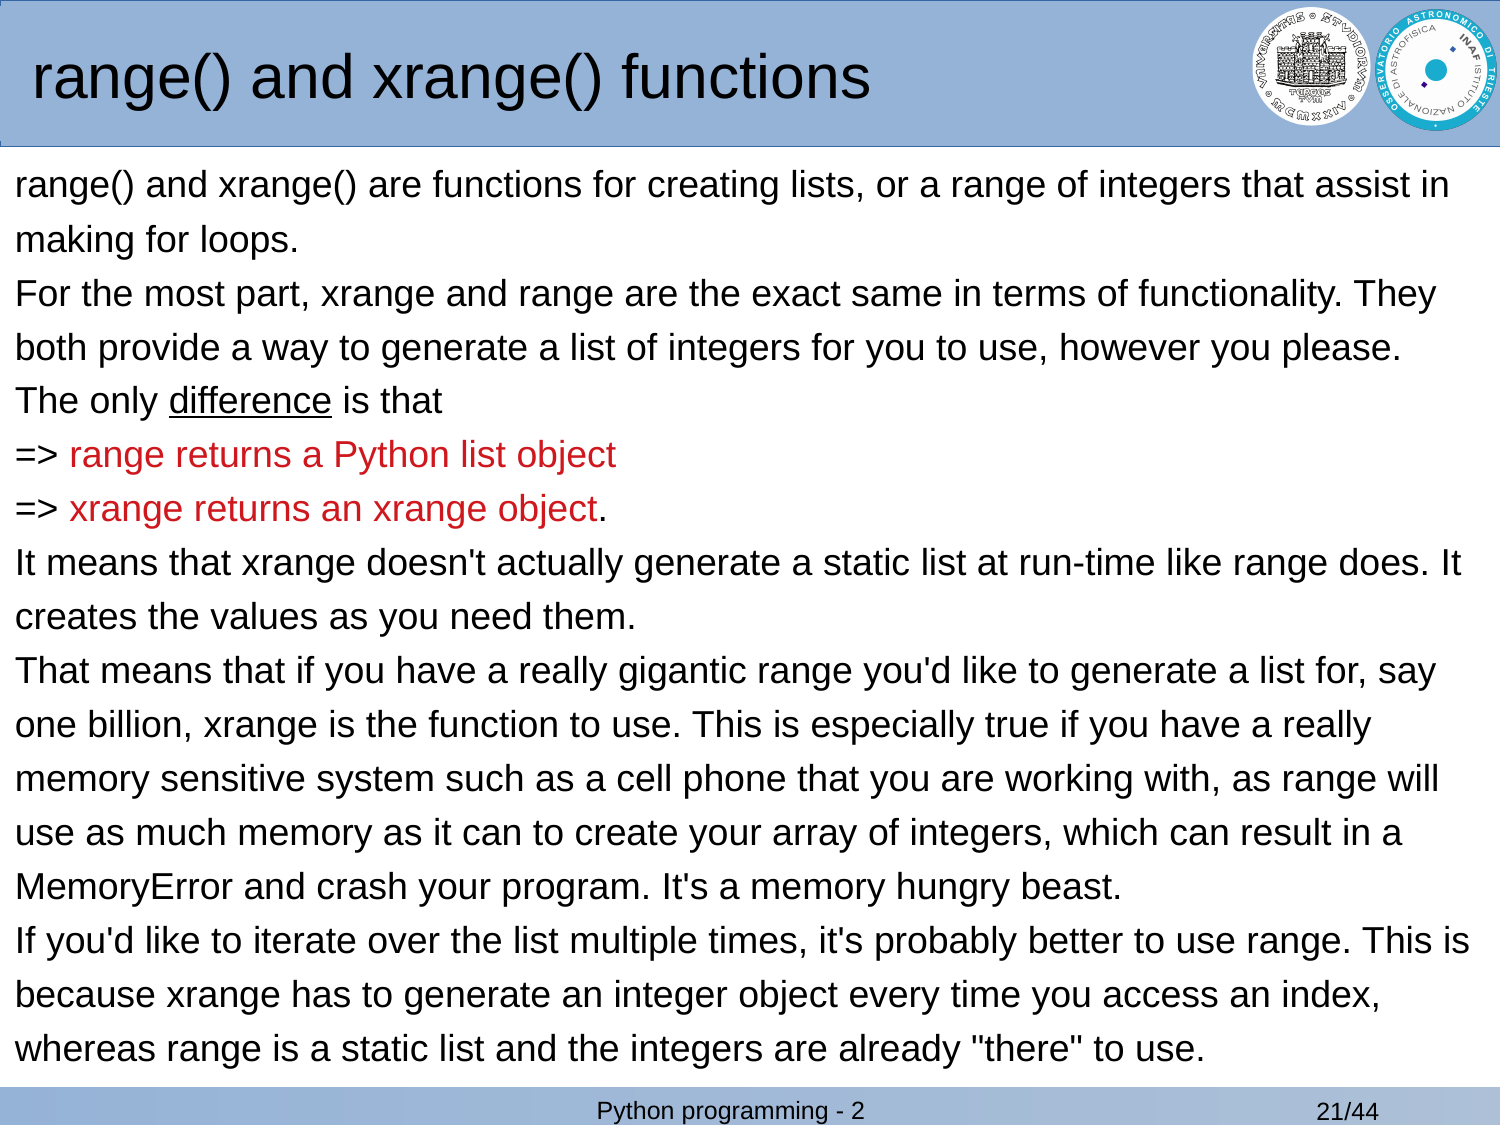

range() and xrange() functions
# range() and xrange() are functions for creating lists, or a range of integers that assist in making for loops.
For the most part, xrange and range are the exact same in terms of functionality. They both provide a way to generate a list of integers for you to use, however you please.
The only difference is that
=> range returns a Python list object
=> xrange returns an xrange object.
It means that xrange doesn't actually generate a static list at run-time like range does. It creates the values as you need them.
That means that if you have a really gigantic range you'd like to generate a list for, say one billion, xrange is the function to use. This is especially true if you have a really memory sensitive system such as a cell phone that you are working with, as range will use as much memory as it can to create your array of integers, which can result in a MemoryError and crash your program. It's a memory hungry beast.
If you'd like to iterate over the list multiple times, it's probably better to use range. This is because xrange has to generate an integer object every time you access an index, whereas range is a static list and the integers are already "there" to use.